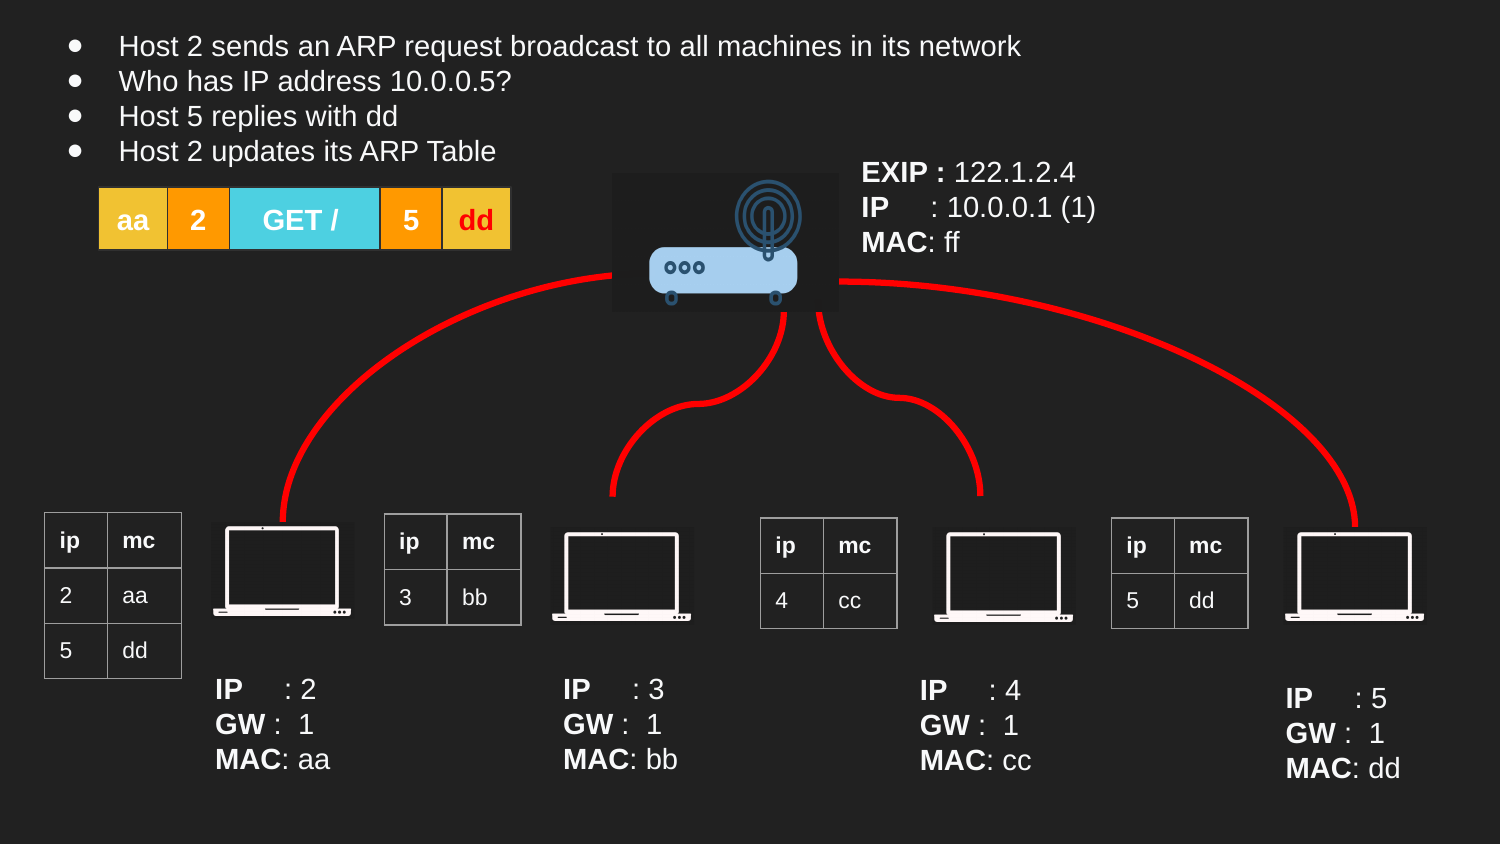

Host 2 sends an ARP request broadcast to all machines in its network
Who has IP address 10.0.0.5?
Host 5 replies with dd
Host 2 updates its ARP Table
EXIP : 122.1.2.4
IP : 10.0.0.1 (1)
MAC: ff
aa
2
GET /
5
dd
| ip | mc |
| --- | --- |
| 2 | aa |
| 5 | dd |
| ip | mc |
| --- | --- |
| 3 | bb |
| ip | mc |
| --- | --- |
| 4 | cc |
| ip | mc |
| --- | --- |
| 5 | dd |
IP : 2
GW : 1
MAC: aa
IP : 3
GW : 1
MAC: bb
IP : 4
GW : 1
MAC: cc
IP : 5
GW : 1
MAC: dd